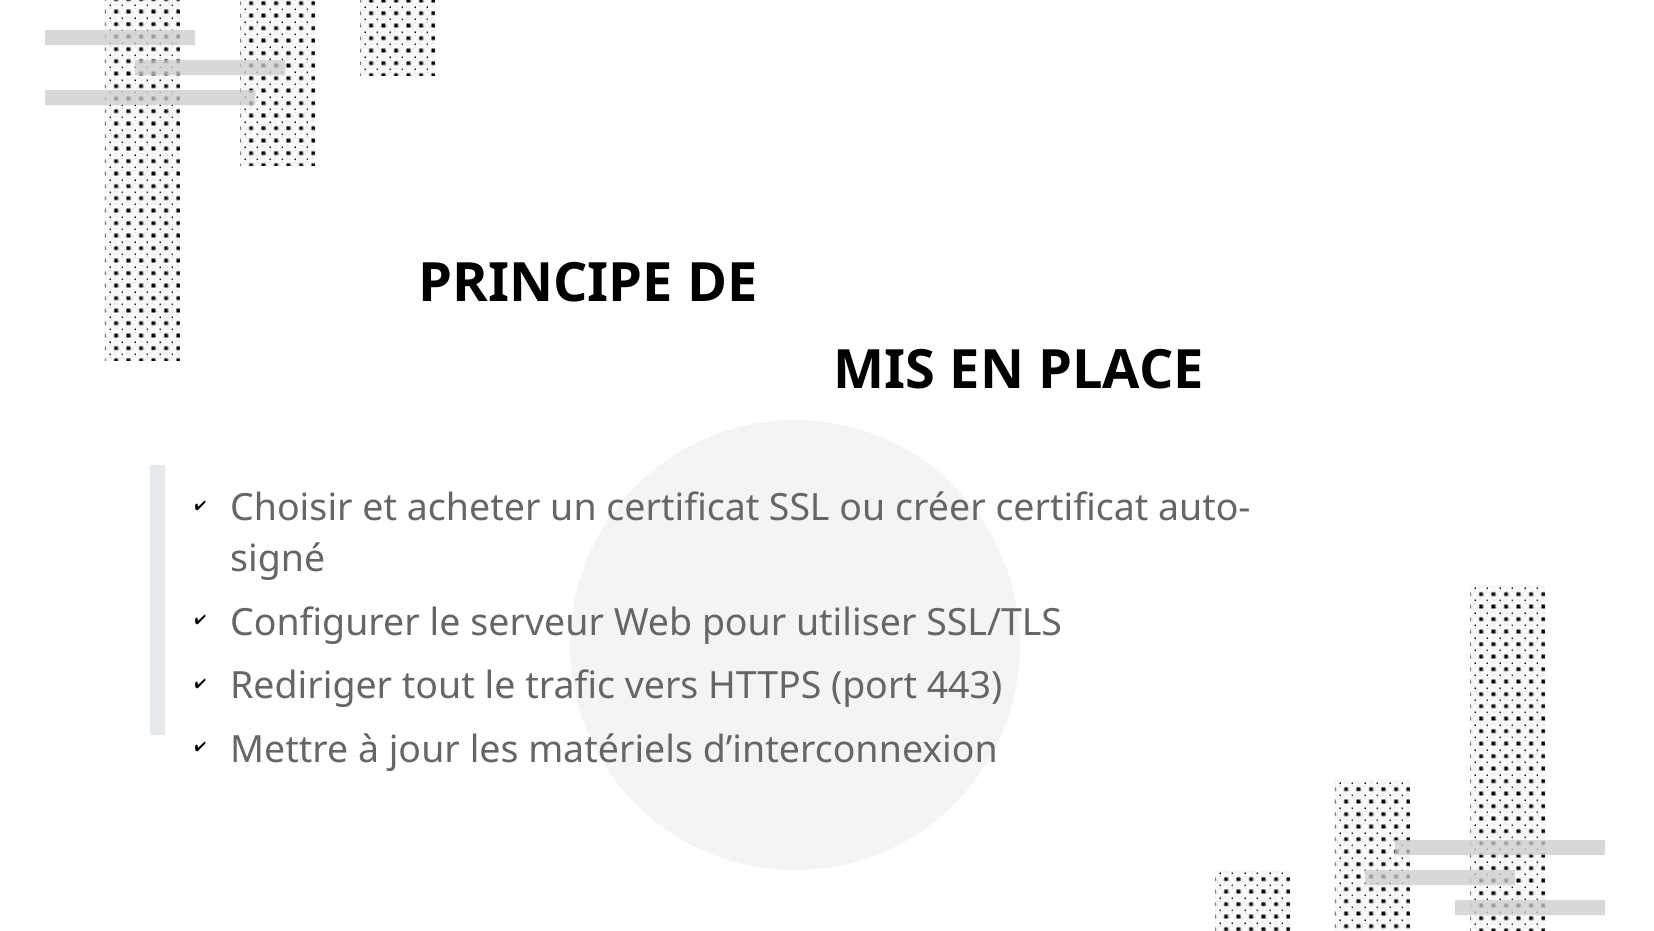

PRINCIPE DE
						 MIS EN PLACE
Choisir et acheter un certificat SSL ou créer certificat auto-signé
Configurer le serveur Web pour utiliser SSL/TLS
Rediriger tout le trafic vers HTTPS (port 443)
Mettre à jour les matériels d’interconnexion